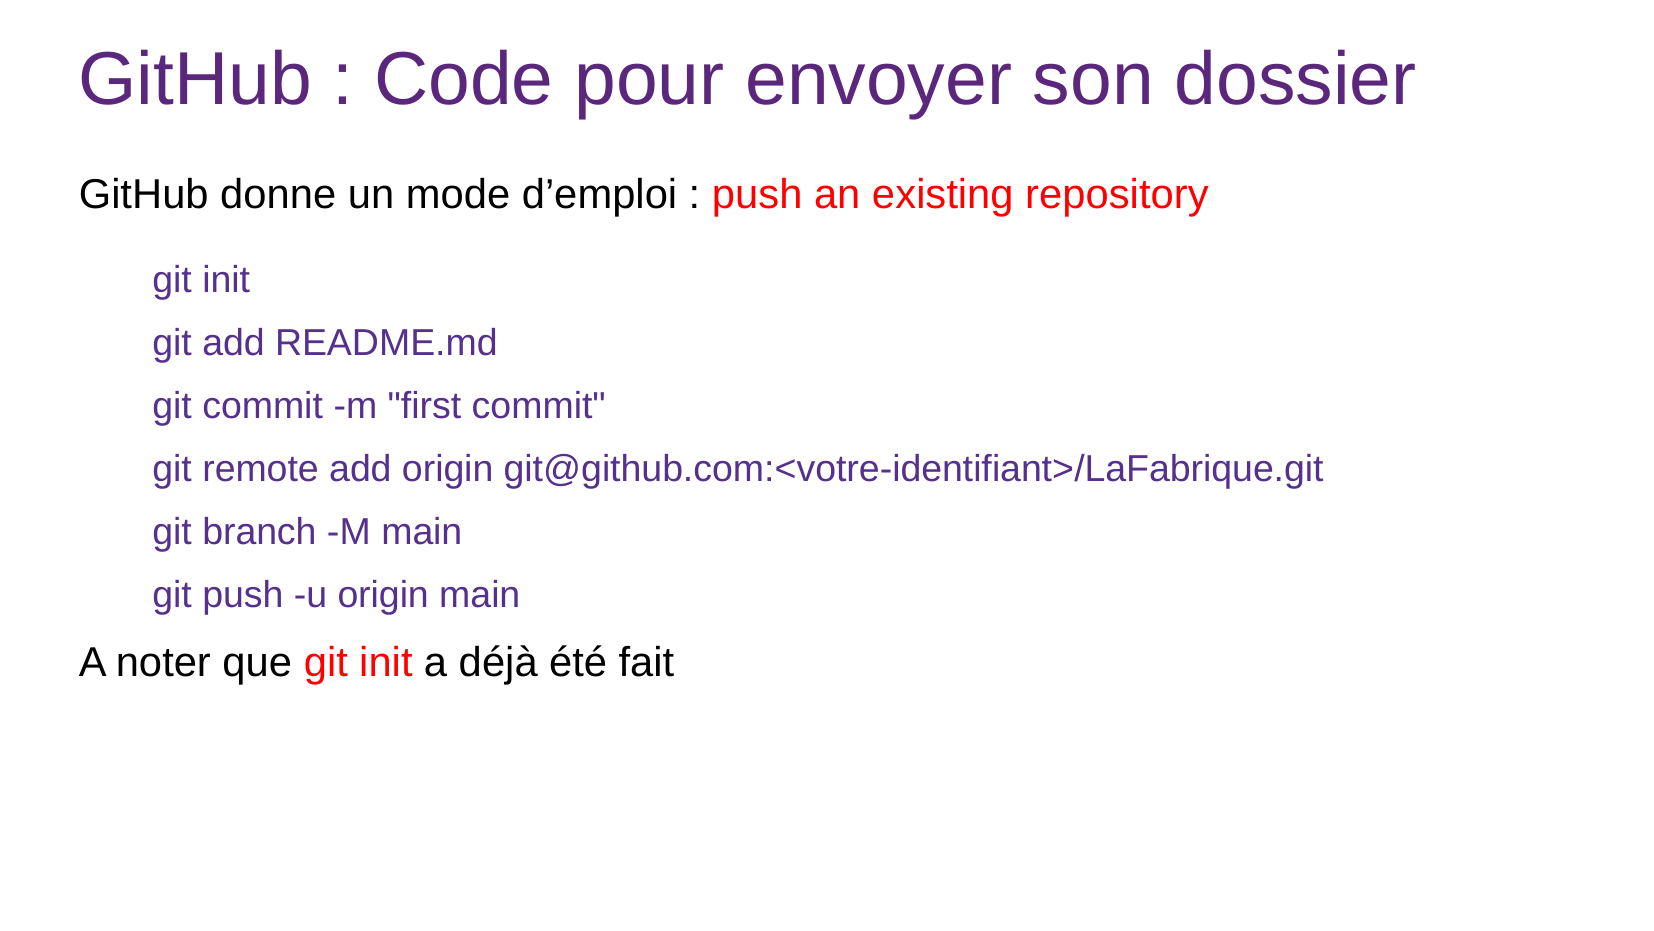

# GitHub : Code pour envoyer son dossier
GitHub donne un mode d’emploi : push an existing repository
	git init
	git add README.md
	git commit -m "first commit"
	git remote add origin git@github.com:<votre-identifiant>/LaFabrique.git
	git branch -M main
	git push -u origin main
A noter que git init a déjà été fait